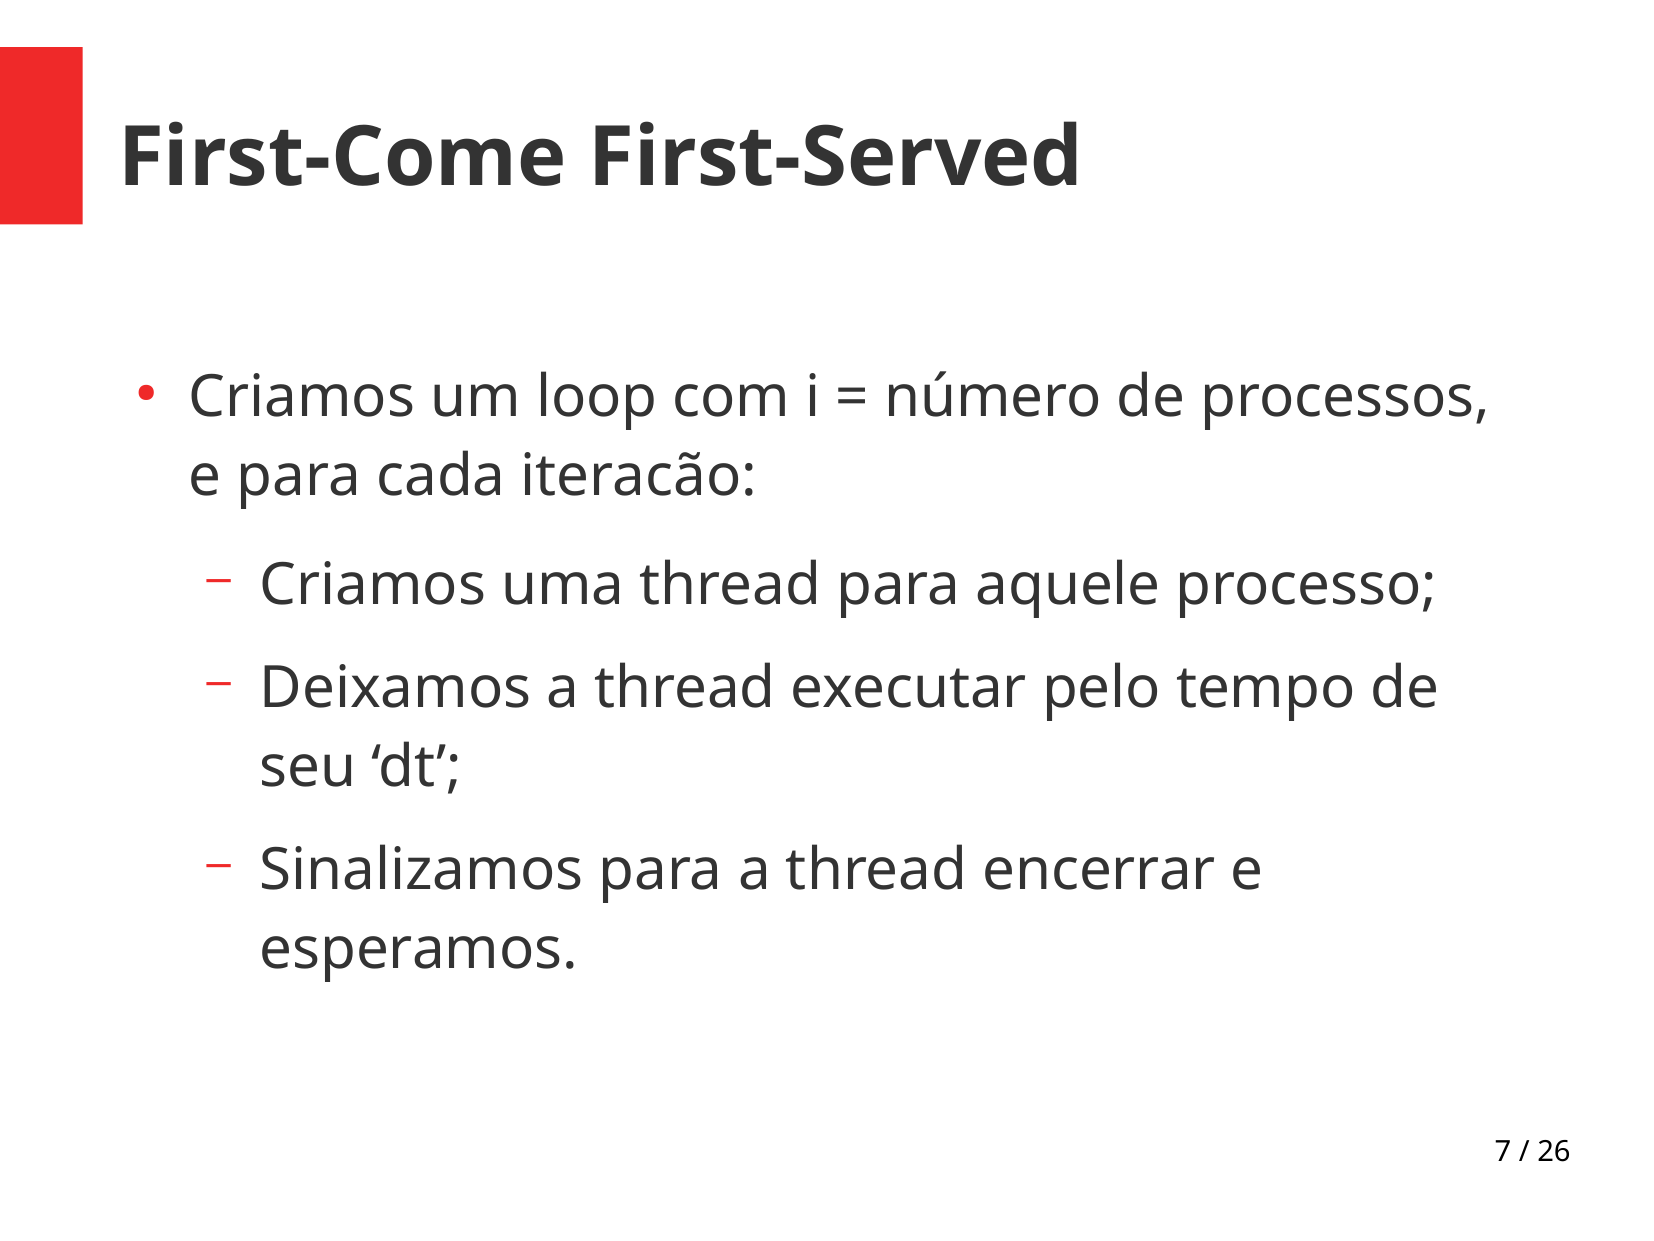

# First-Come First-Served
Criamos um loop com i = número de processos, e para cada iteracão:
Criamos uma thread para aquele processo;
Deixamos a thread executar pelo tempo de seu ‘dt’;
Sinalizamos para a thread encerrar e esperamos.
7